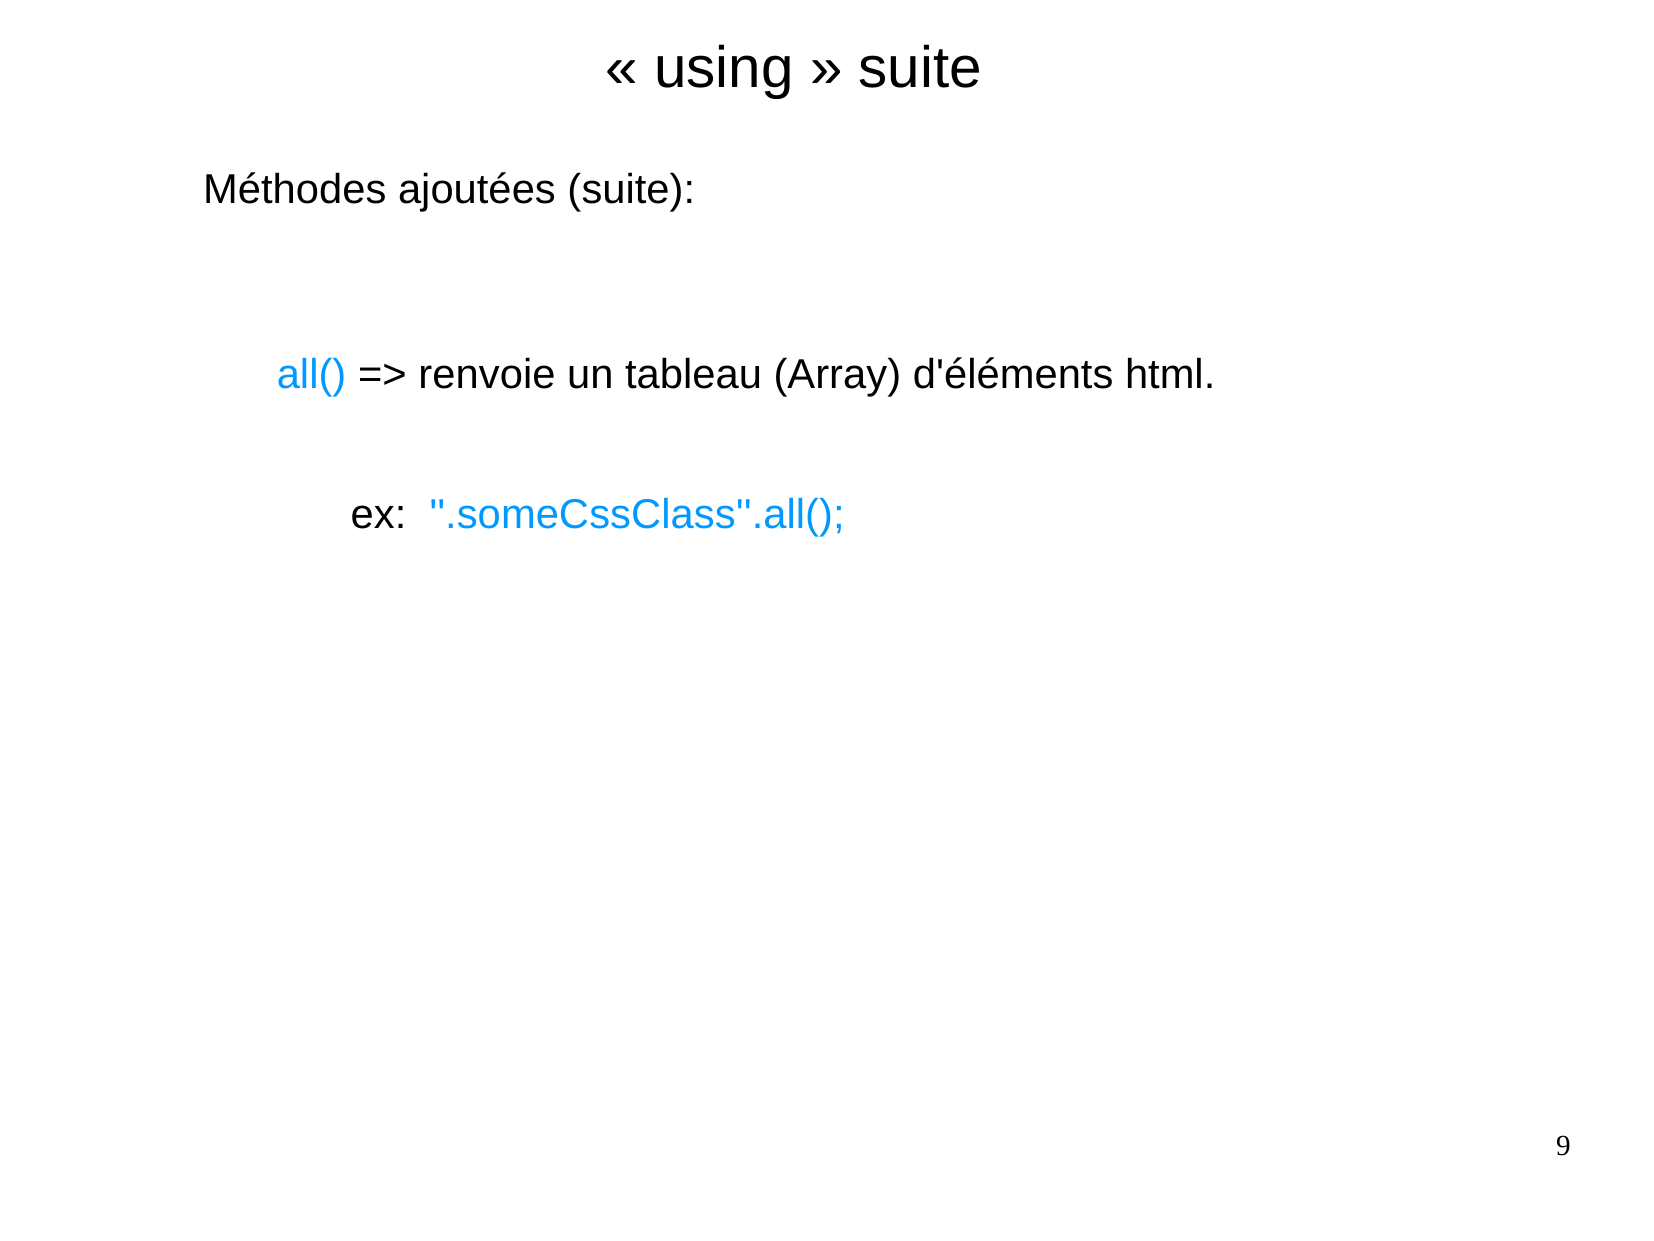

« using » suite
	Méthodes ajoutées (suite):
		all() => renvoie un tableau (Array) d'éléments html.
			ex: ''.someCssClass''.all();
9